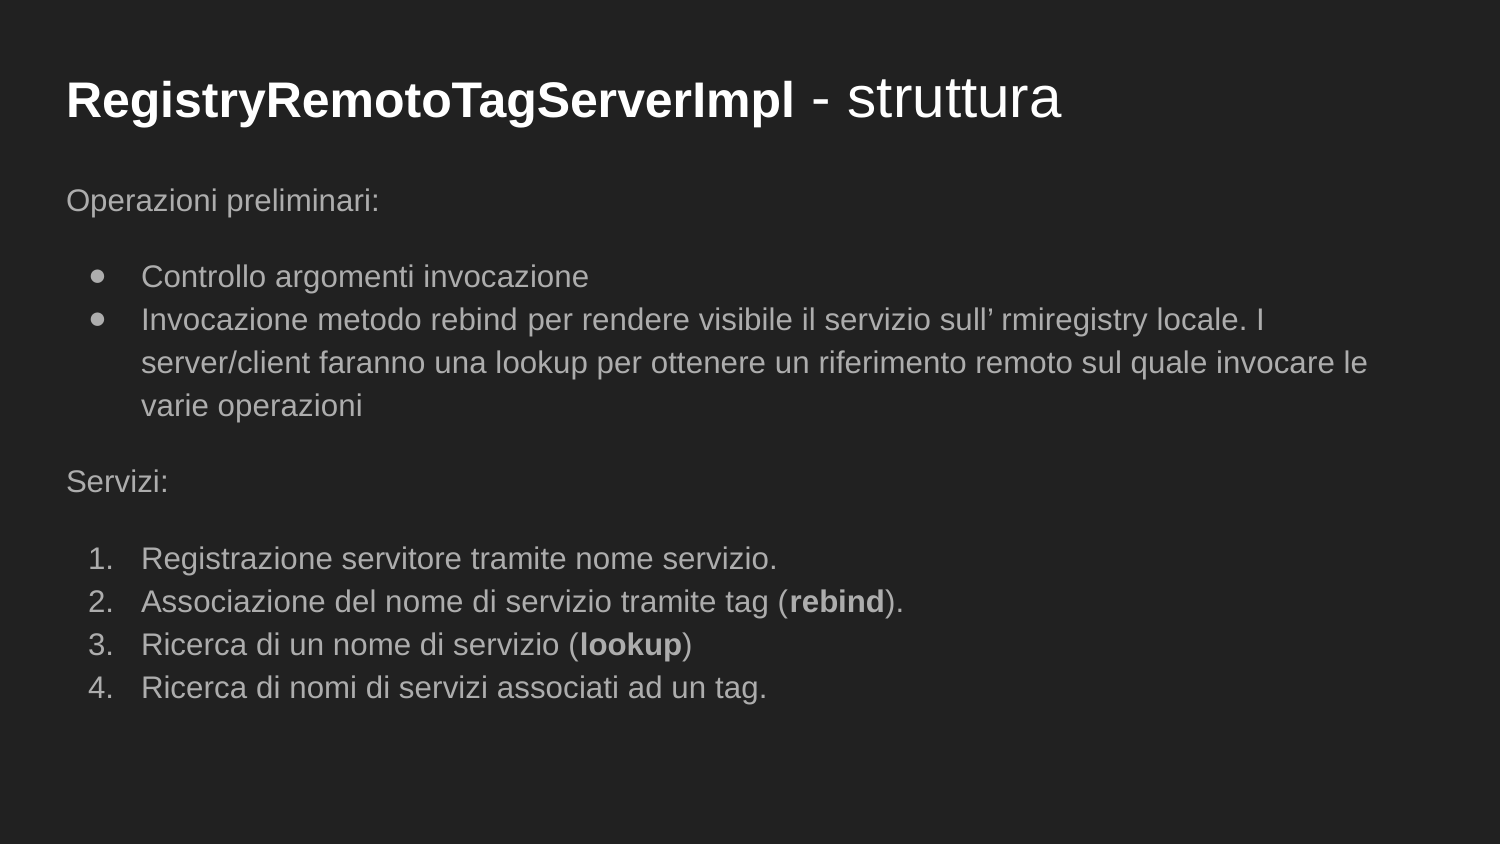

# RegistryRemotoTagServerImpl - struttura
Operazioni preliminari:
Controllo argomenti invocazione
Invocazione metodo rebind per rendere visibile il servizio sull’ rmiregistry locale. I server/client faranno una lookup per ottenere un riferimento remoto sul quale invocare le varie operazioni
Servizi:
Registrazione servitore tramite nome servizio.
Associazione del nome di servizio tramite tag (rebind).
Ricerca di un nome di servizio (lookup)
Ricerca di nomi di servizi associati ad un tag.